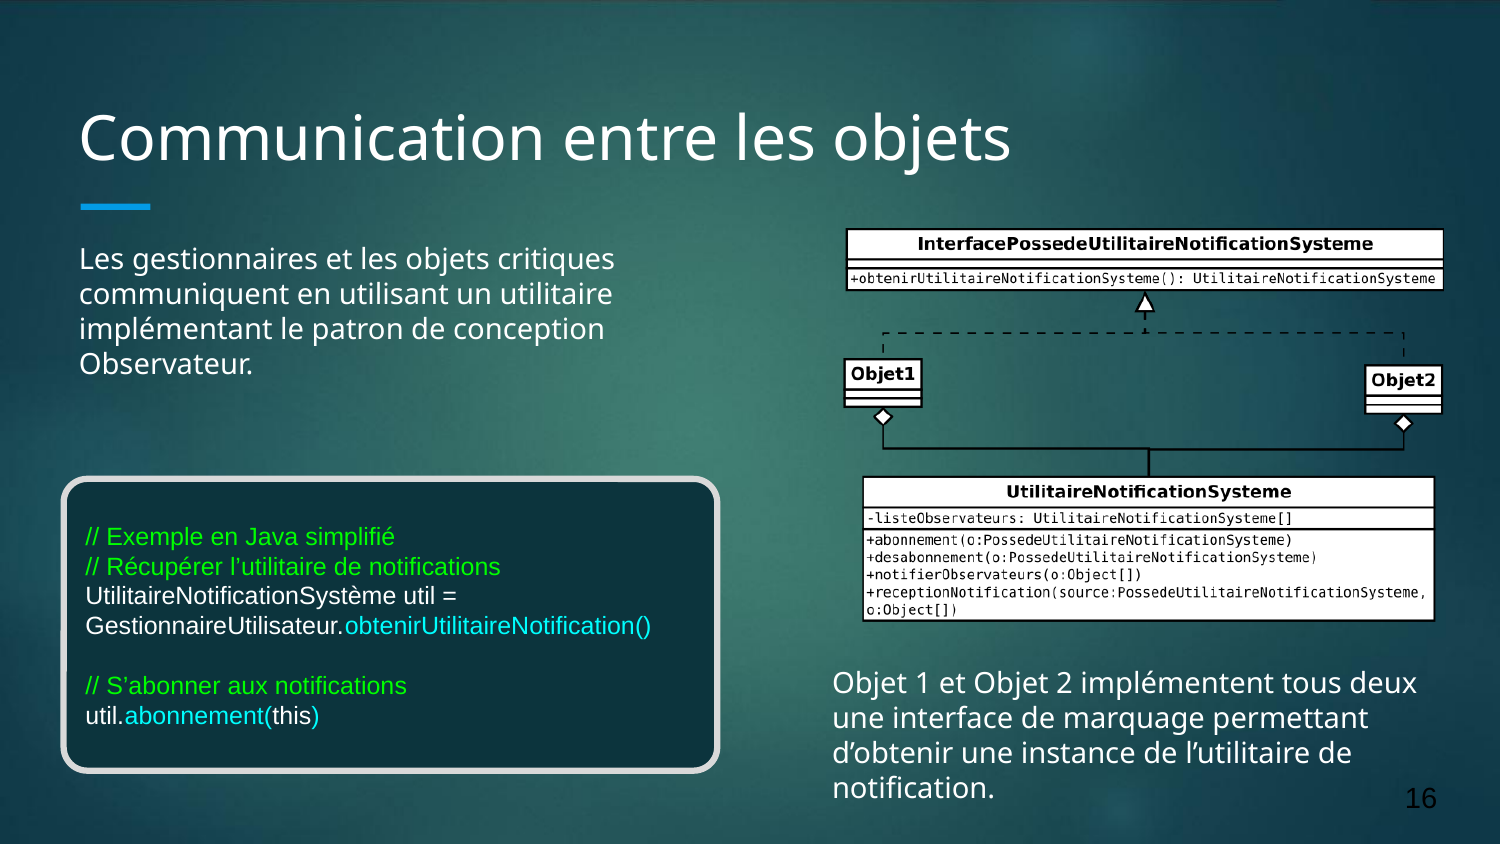

# Communication entre les objets
Les gestionnaires et les objets critiques communiquent en utilisant un utilitaire implémentant le patron de conception Observateur.
// Exemple en Java simplifié
// Récupérer l’utilitaire de notifications
UtilitaireNotificationSystème util = GestionnaireUtilisateur.obtenirUtilitaireNotification()
// S’abonner aux notifications
util.abonnement(this)
Objet 1 et Objet 2 implémentent tous deux une interface de marquage permettant d’obtenir une instance de l’utilitaire de notification.